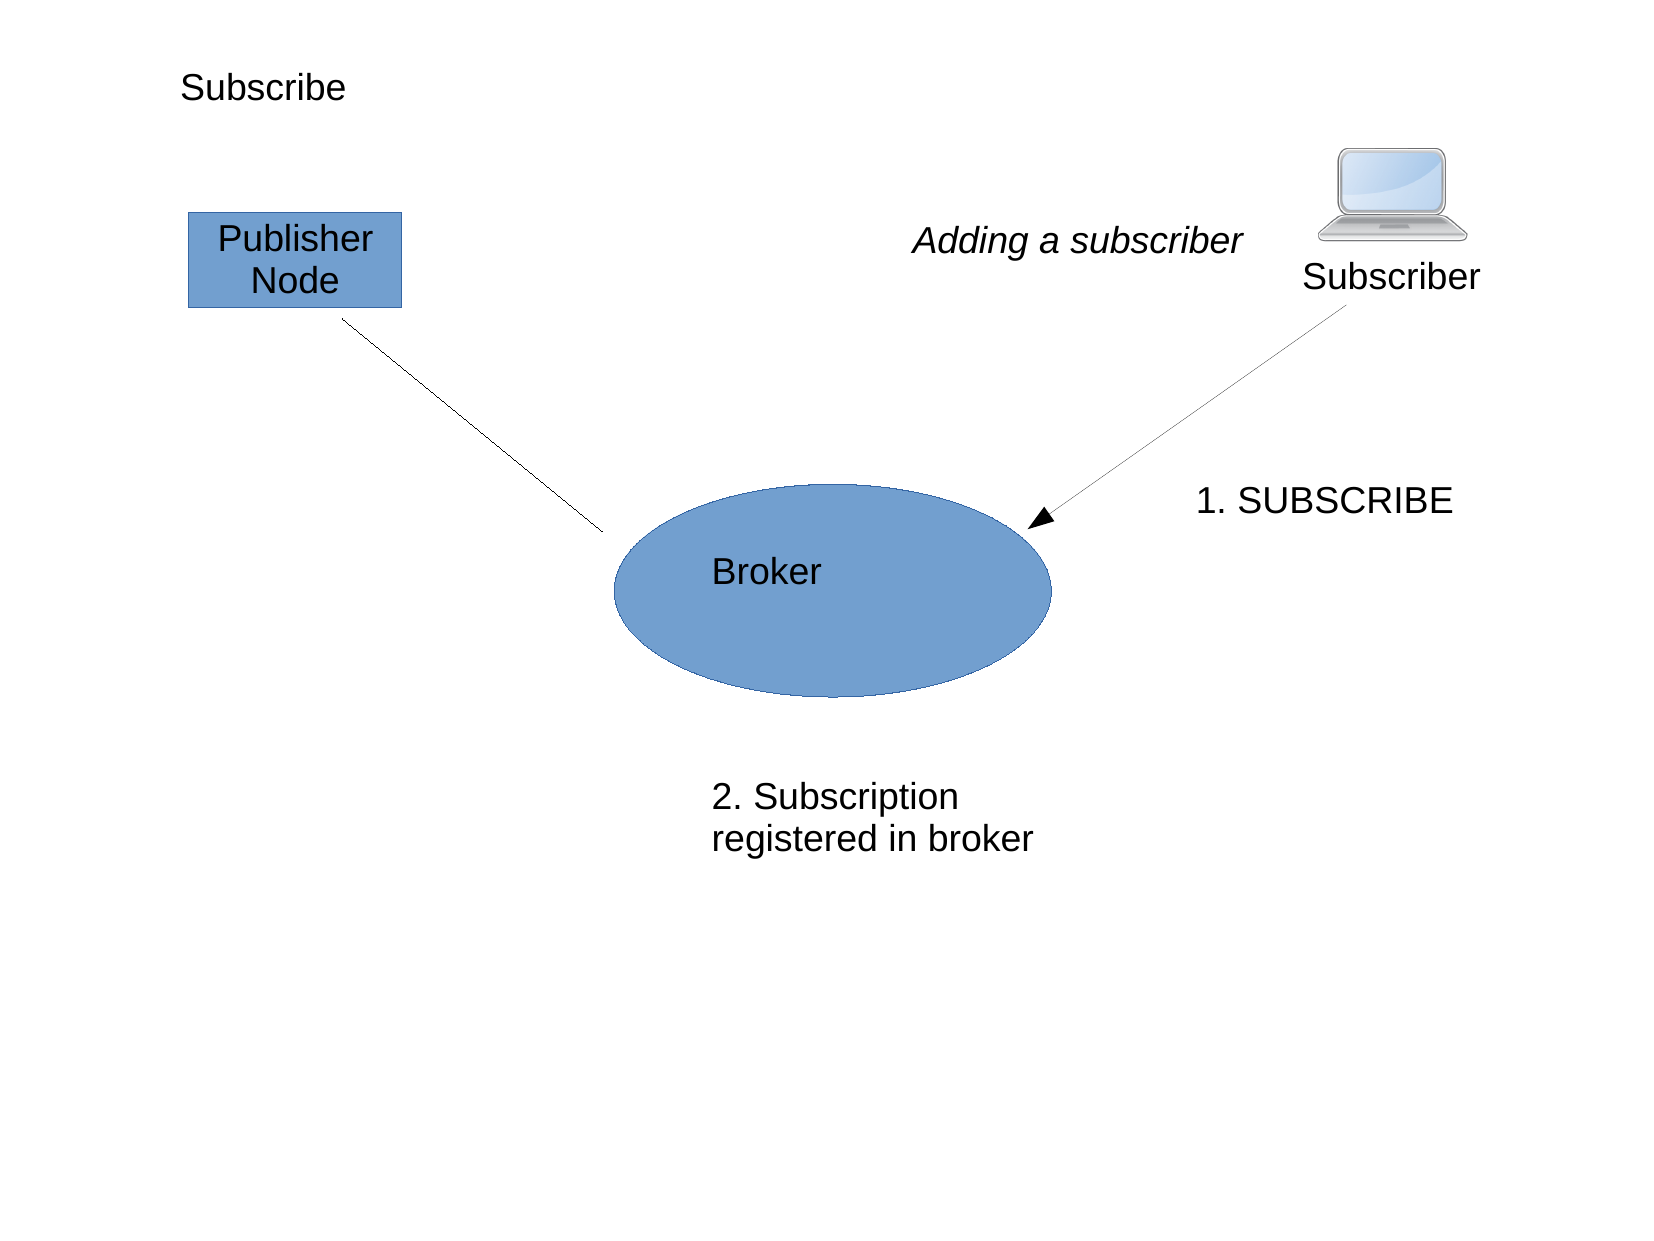

Subscribe
Adding a subscriber
Publisher
Node
Subscriber
1. SUBSCRIBE
Broker
Broker
2. Subscription registered in broker